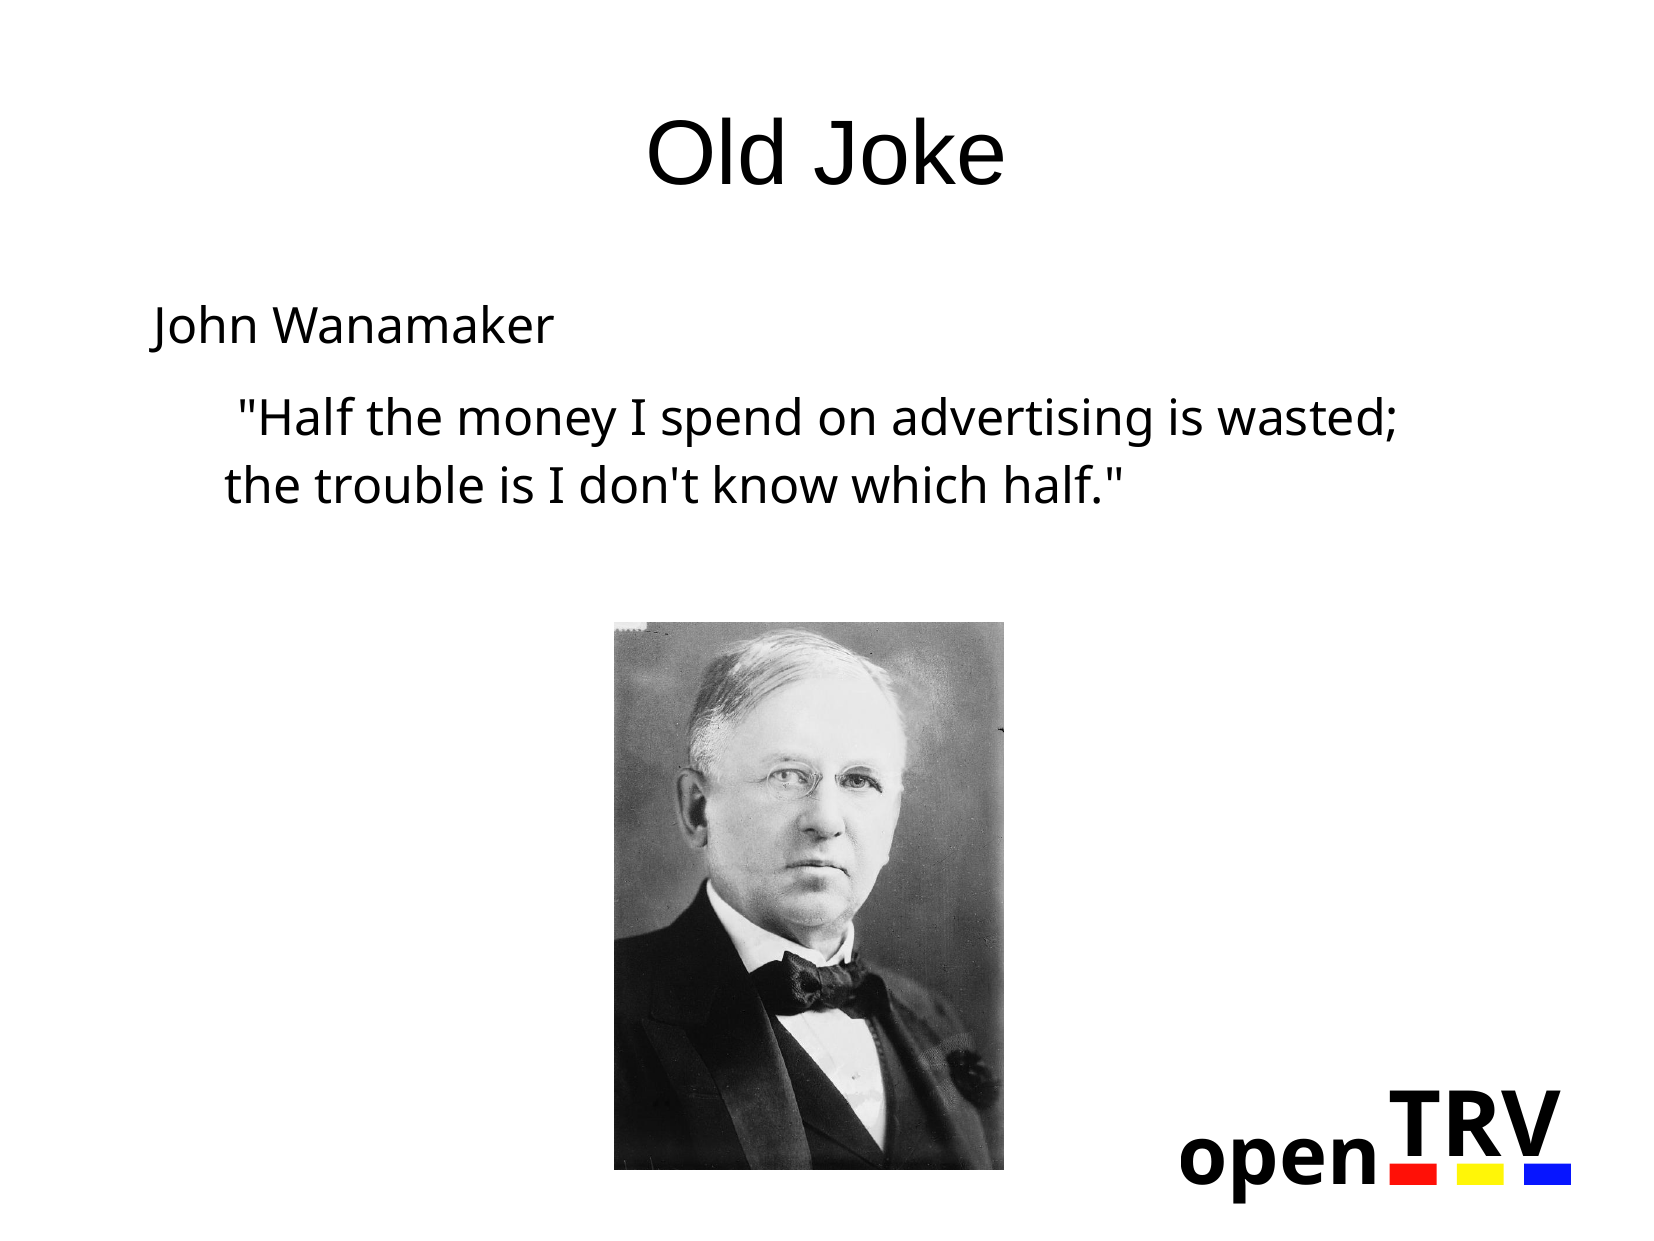

# Old Joke
John Wanamaker
 "Half the money I spend on advertising is wasted;
the trouble is I don't know which half."